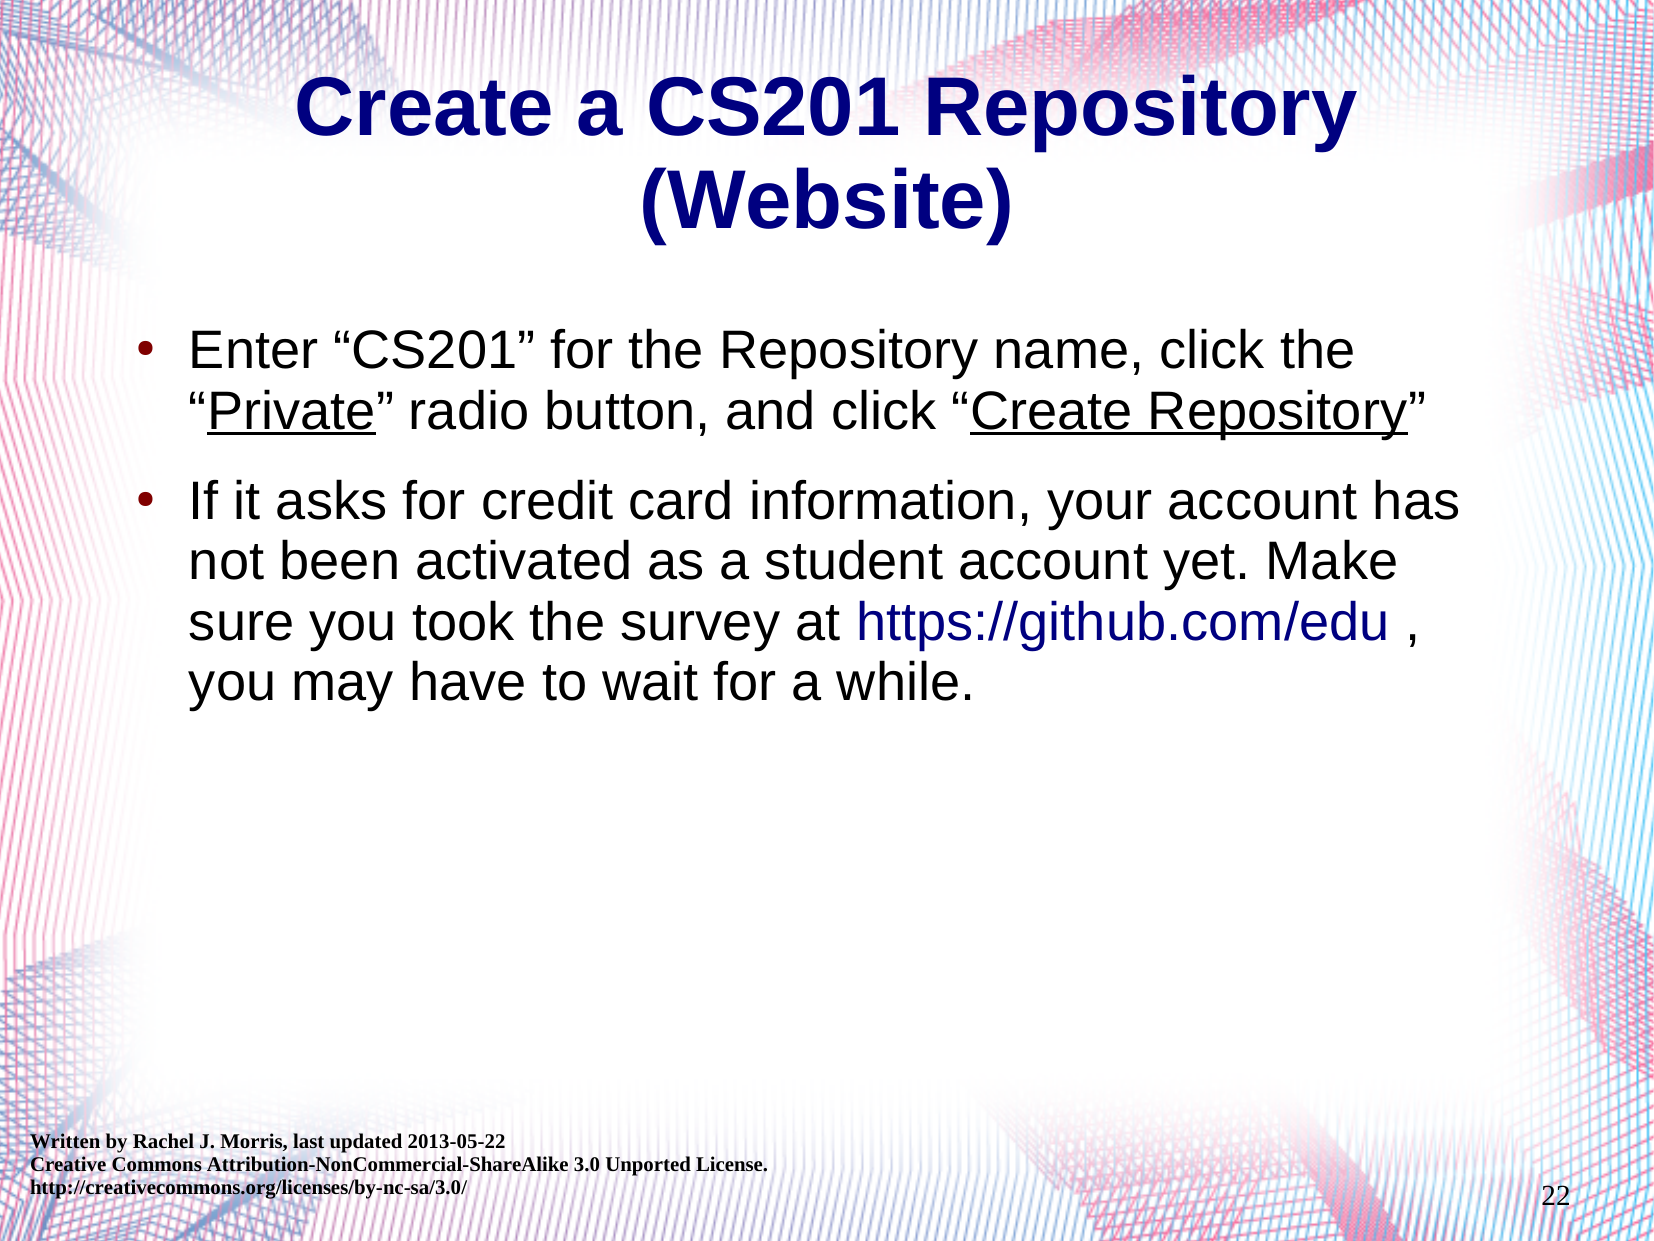

# Create a CS201 Repository (Website)
Enter “CS201” for the Repository name, click the “Private” radio button, and click “Create Repository”
If it asks for credit card information, your account has not been activated as a student account yet. Make sure you took the survey at https://github.com/edu , you may have to wait for a while.
22